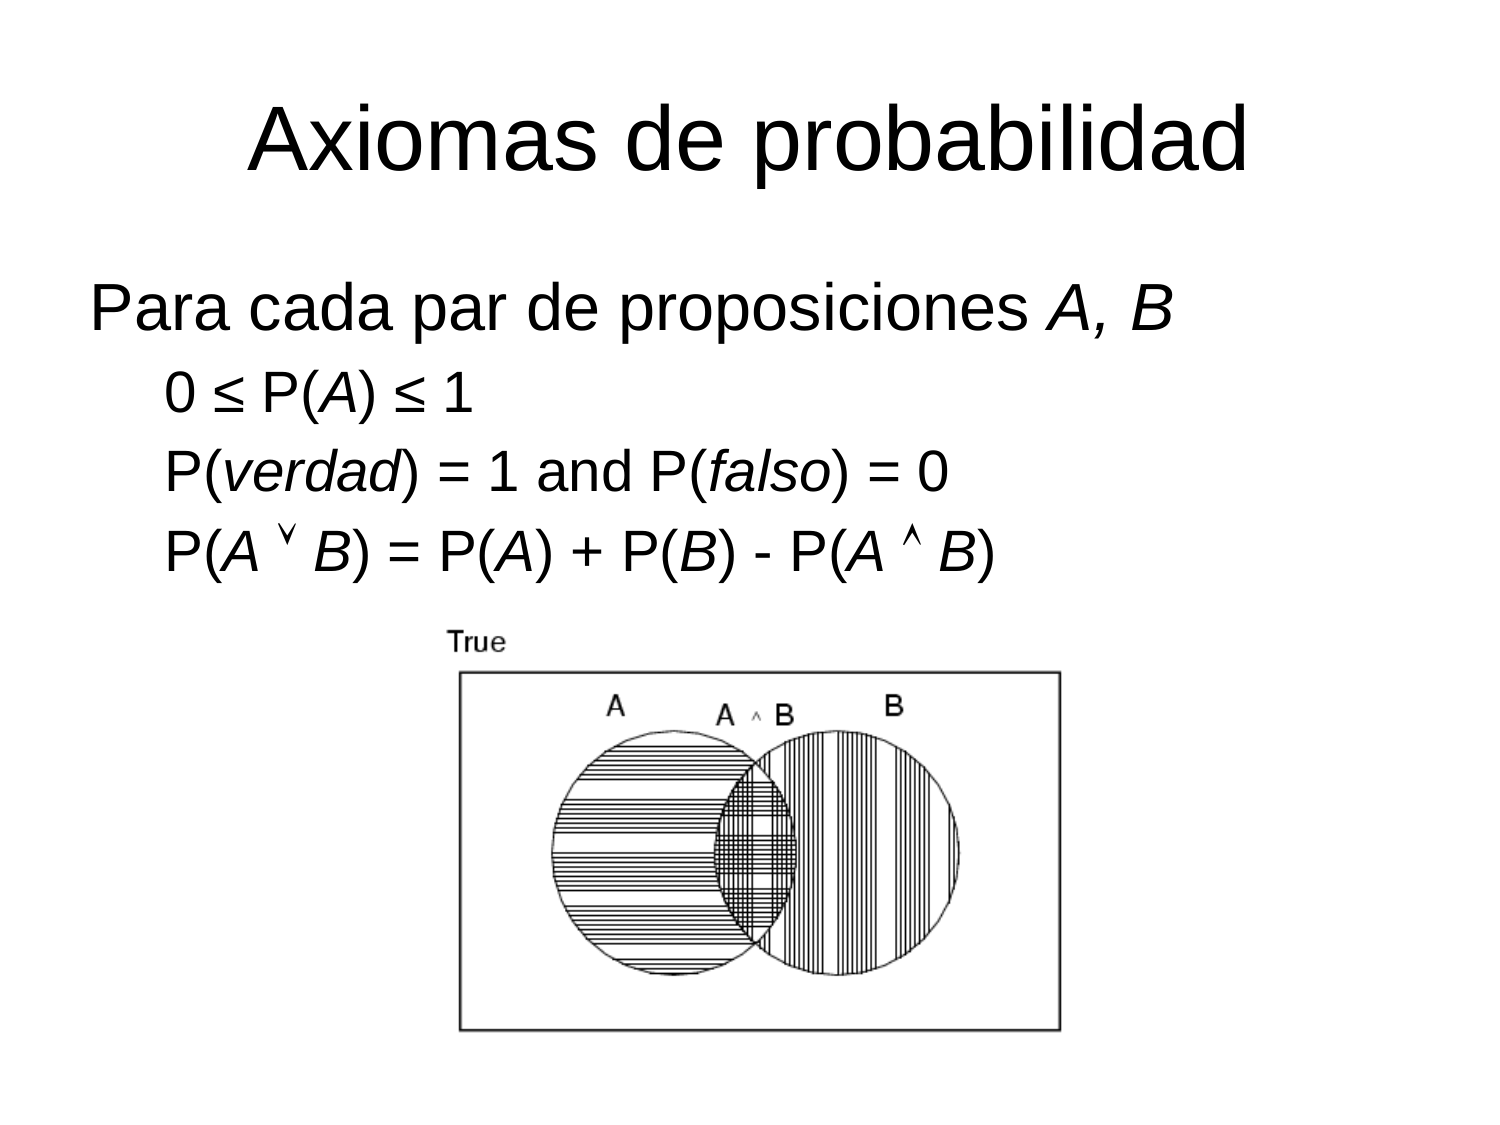

# Axiomas de probabilidad
Para cada par de proposiciones A, B
0 ≤ P(A) ≤ 1
P(verdad) = 1 and P(falso) = 0
P(A  B) = P(A) + P(B) - P(A  B)